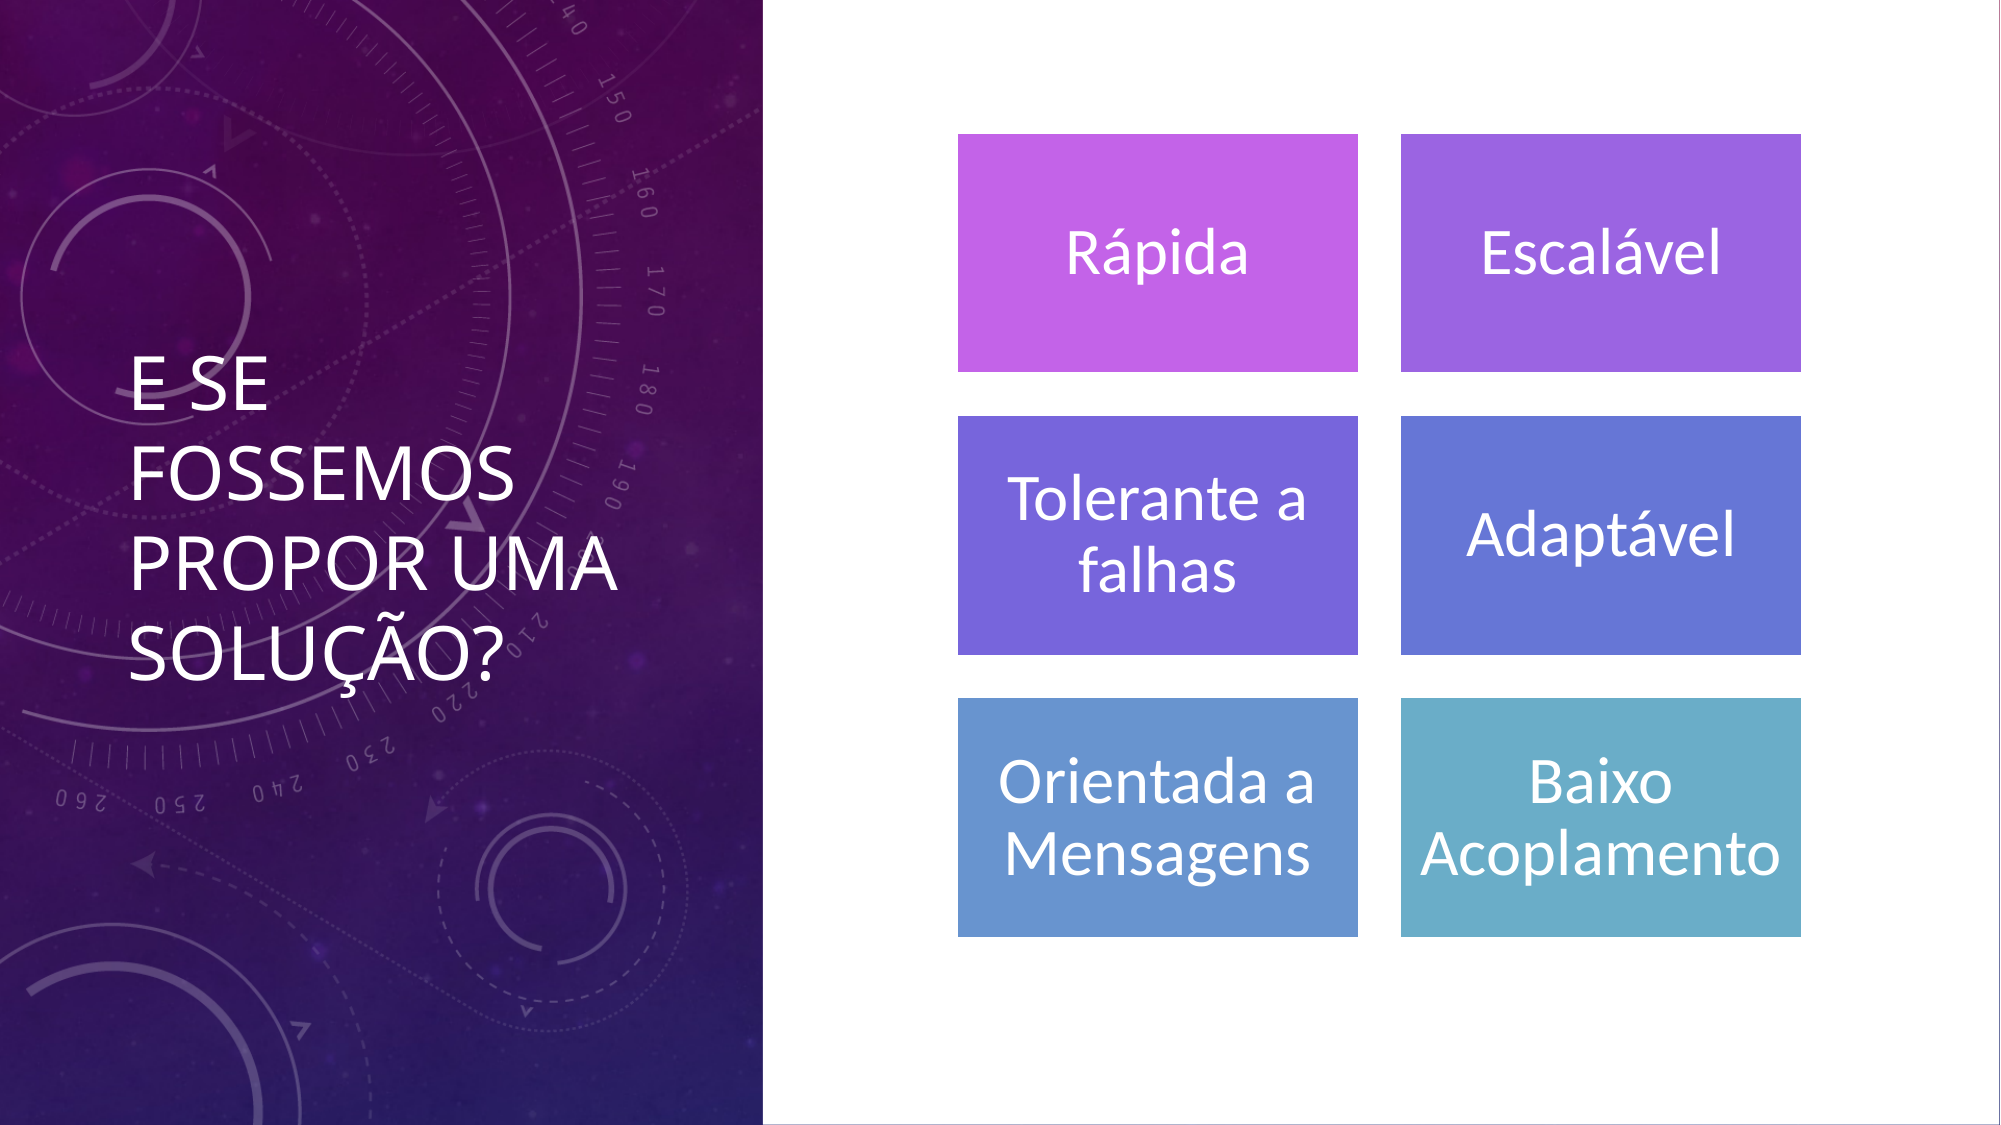

# E se fossemos propor uma solução?
Rápida
Escalável
Tolerante a falhas
Adaptável
Orientada a Mensagens
Baixo Acoplamento